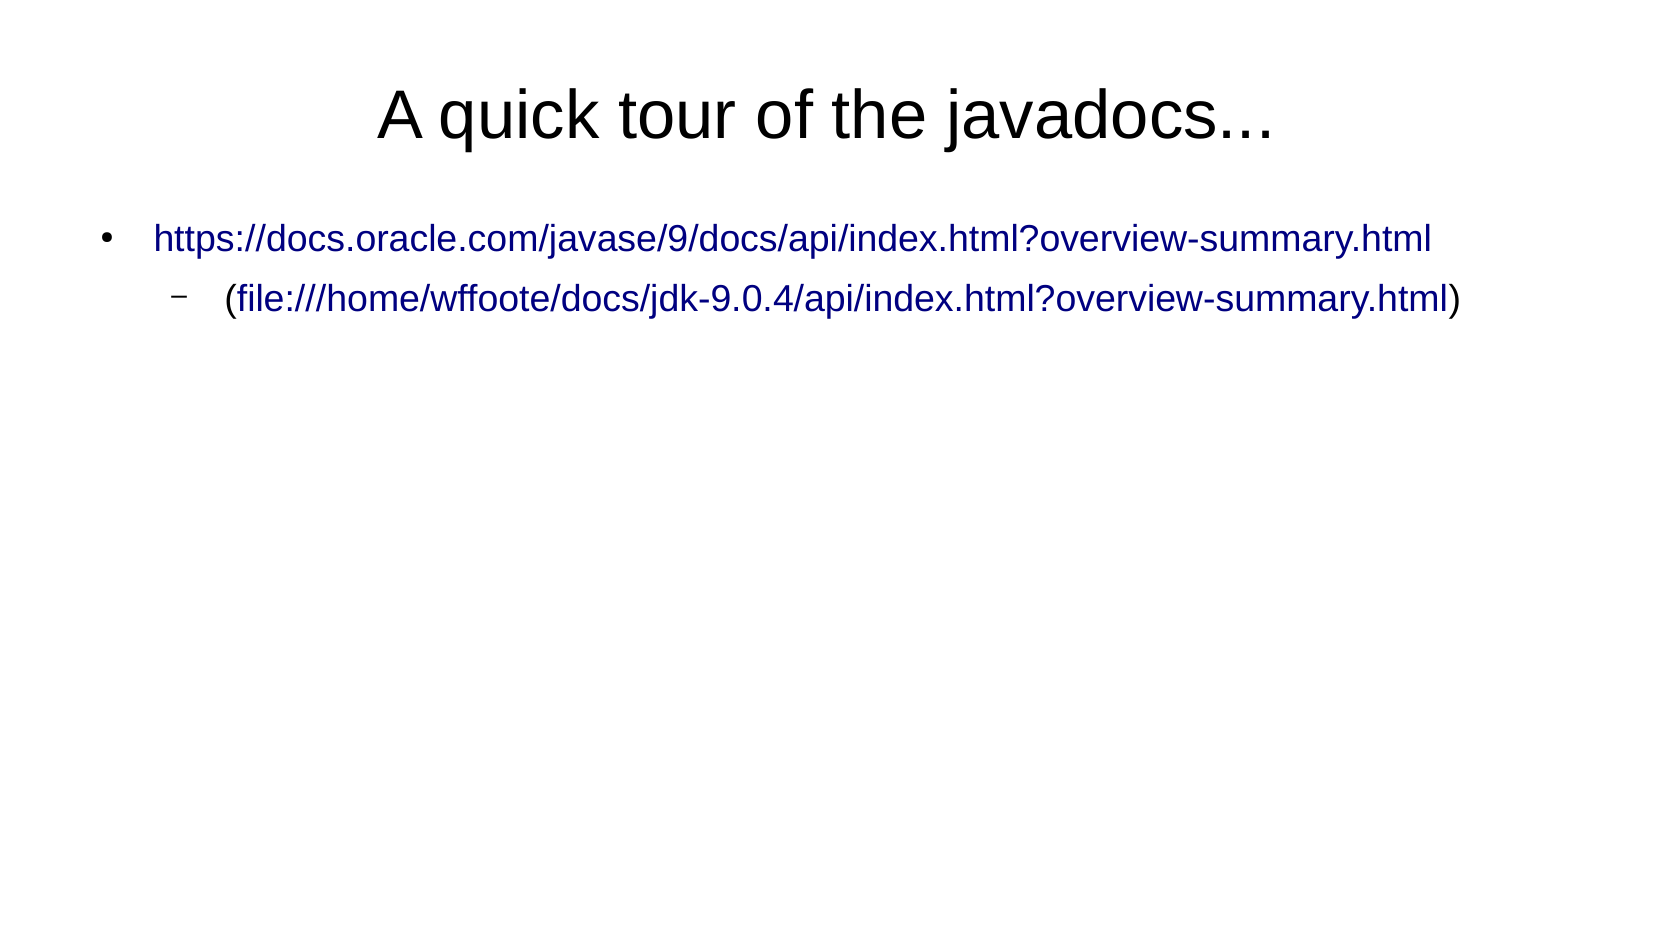

# A quick tour of the javadocs...
https://docs.oracle.com/javase/9/docs/api/index.html?overview-summary.html
(file:///home/wffoote/docs/jdk-9.0.4/api/index.html?overview-summary.html)